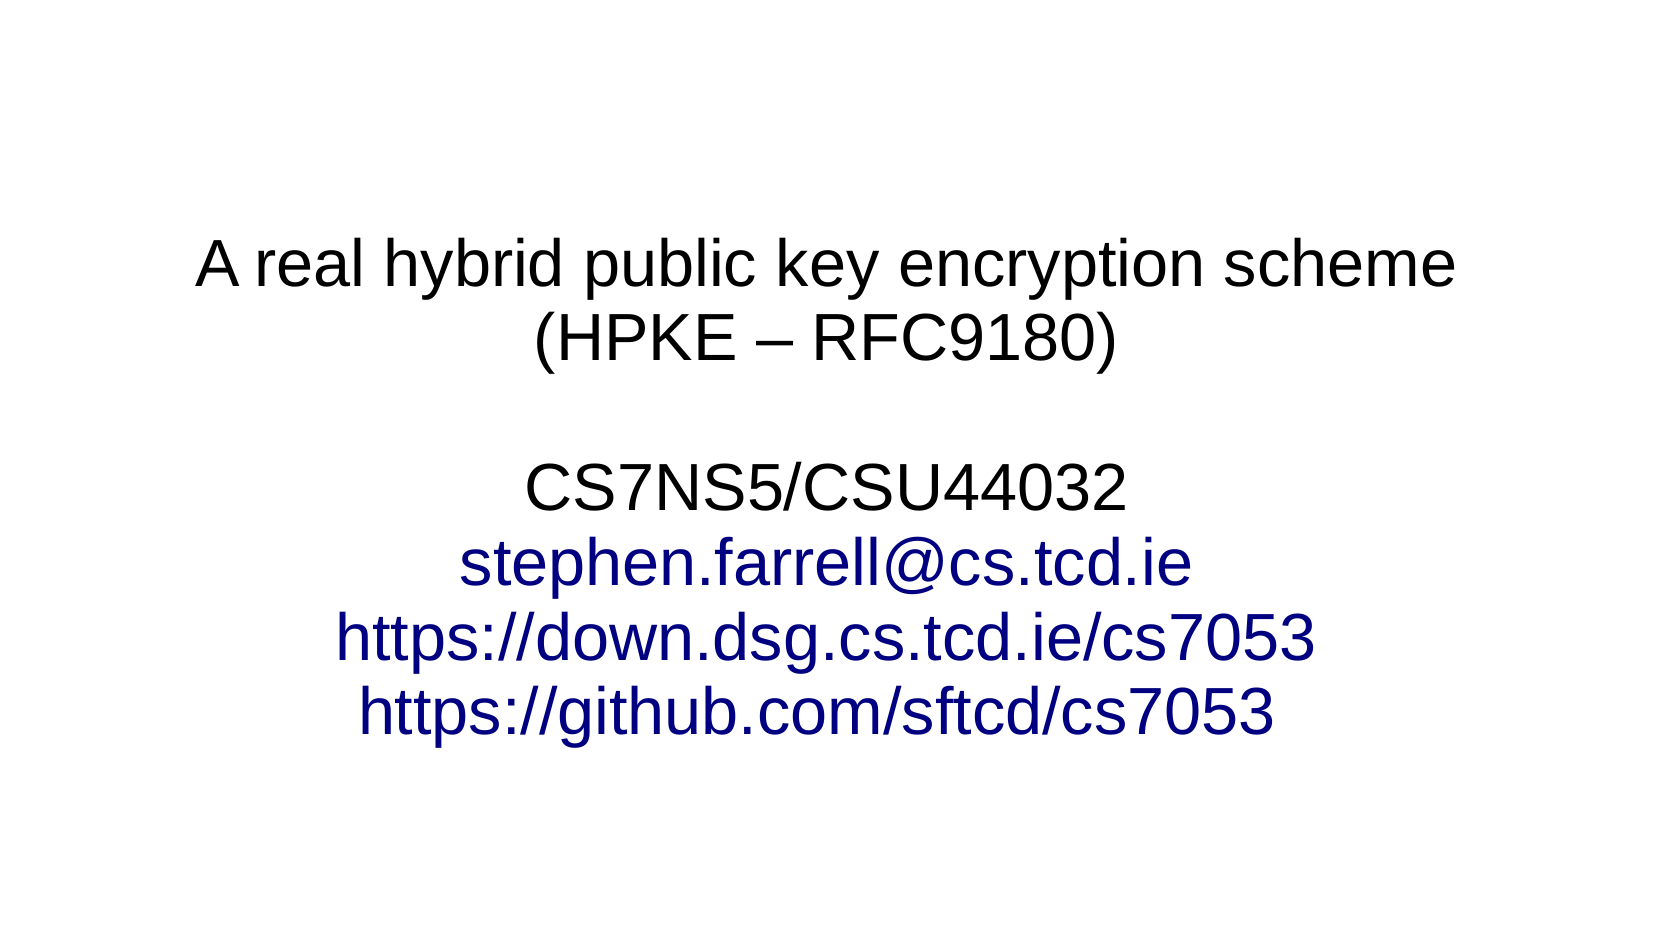

# A real hybrid public key encryption scheme
(HPKE – RFC9180)
CS7NS5/CSU44032
stephen.farrell@cs.tcd.ie
https://down.dsg.cs.tcd.ie/cs7053
https://github.com/sftcd/cs7053